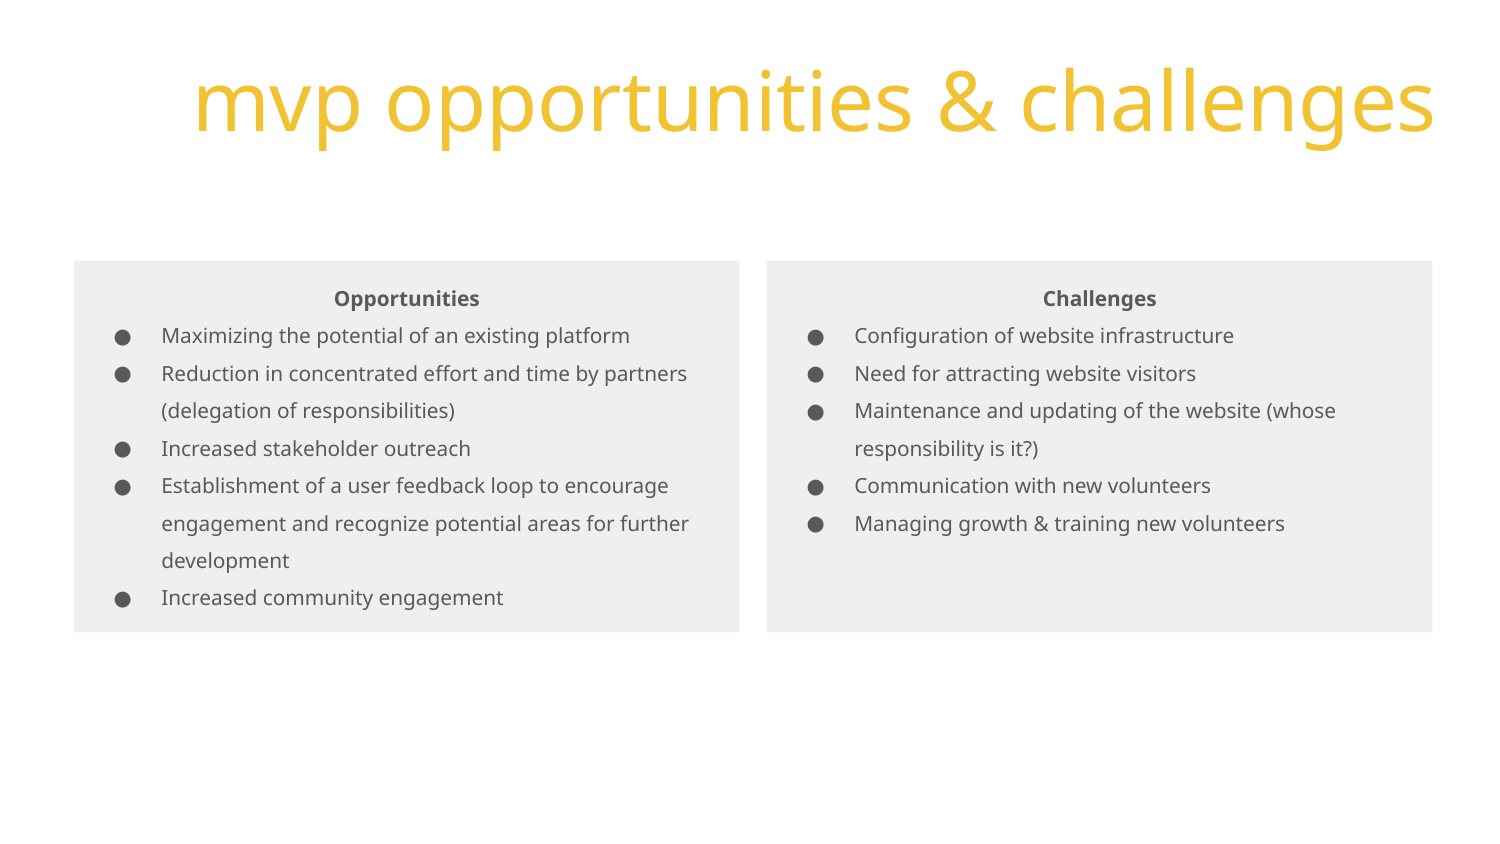

mvp opportunities & challenges
Opportunities
Maximizing the potential of an existing platform
Reduction in concentrated effort and time by partners (delegation of responsibilities)
Increased stakeholder outreach
Establishment of a user feedback loop to encourage engagement and recognize potential areas for further development
Increased community engagement
Challenges
Configuration of website infrastructure
Need for attracting website visitors
Maintenance and updating of the website (whose responsibility is it?)
Communication with new volunteers
Managing growth & training new volunteers